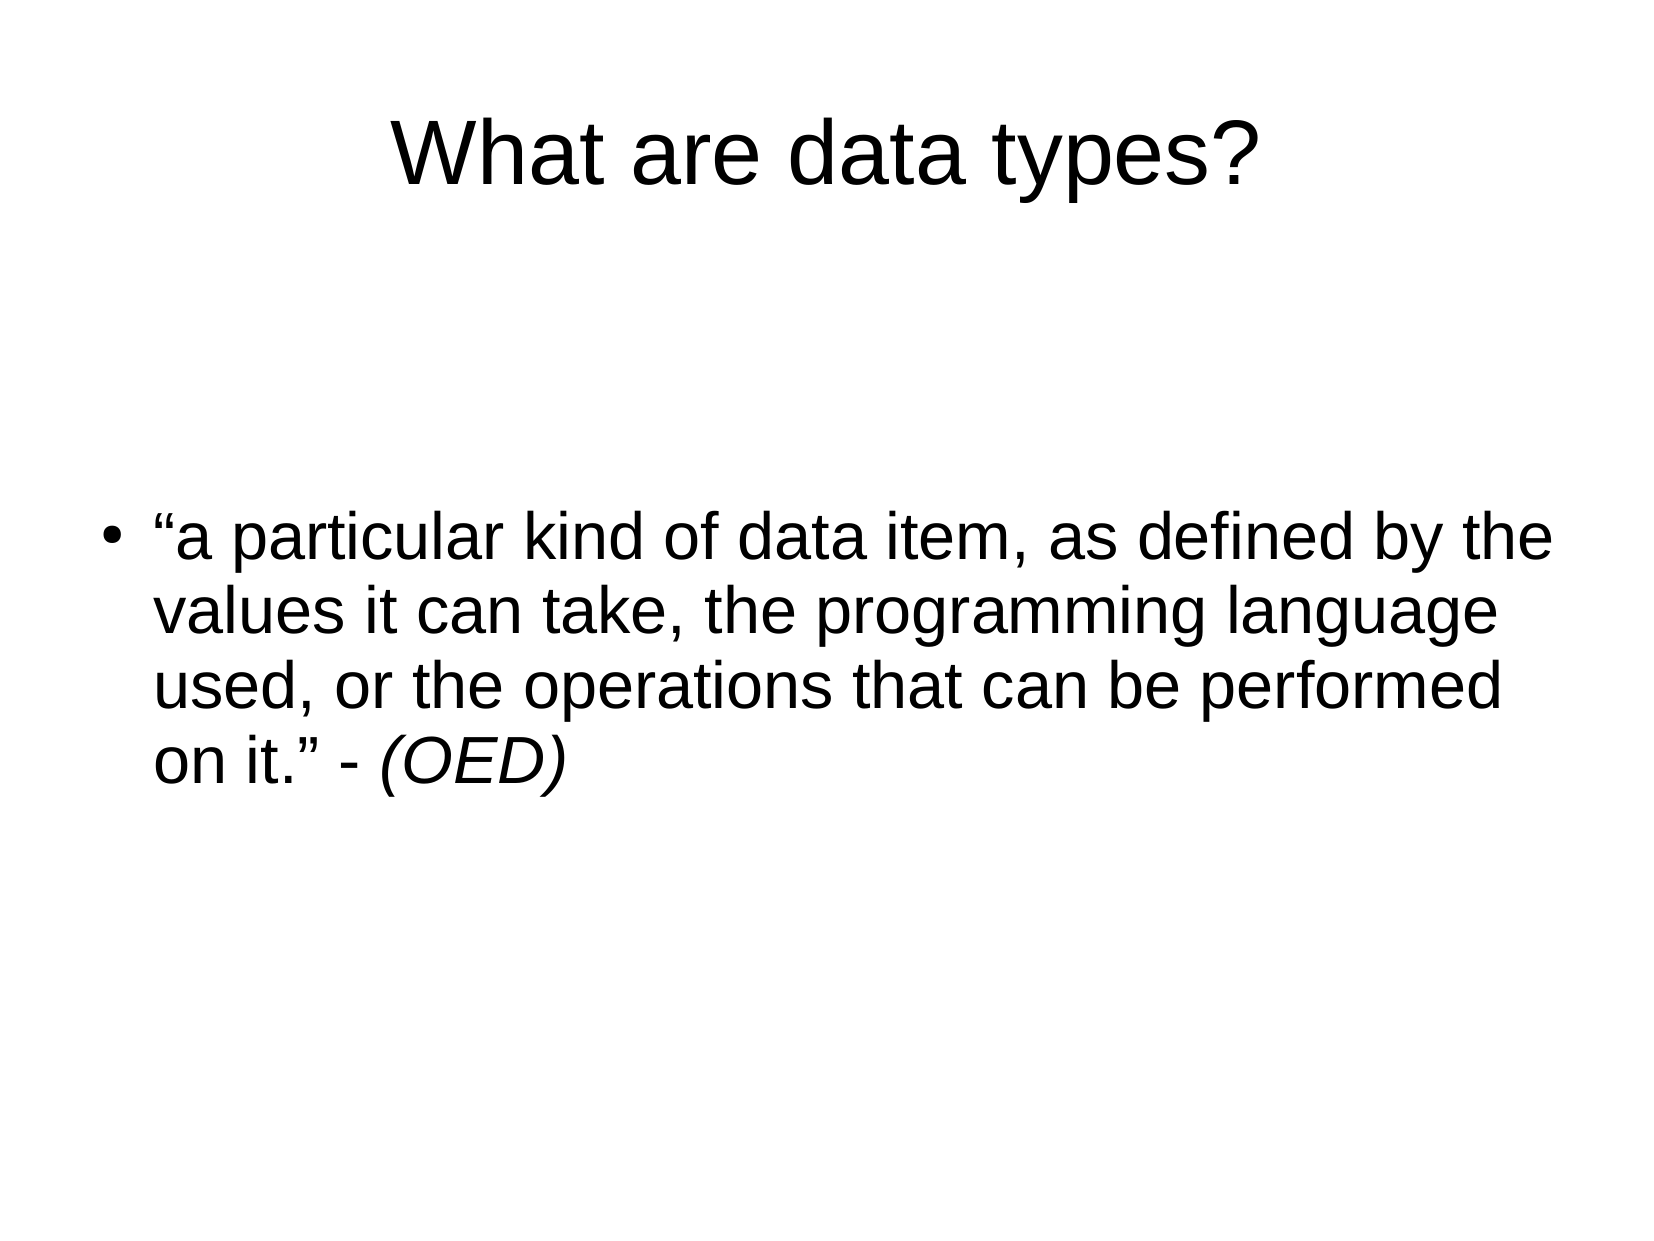

# What are data types?
“a particular kind of data item, as defined by the values it can take, the programming language used, or the operations that can be performed on it.” - (OED)